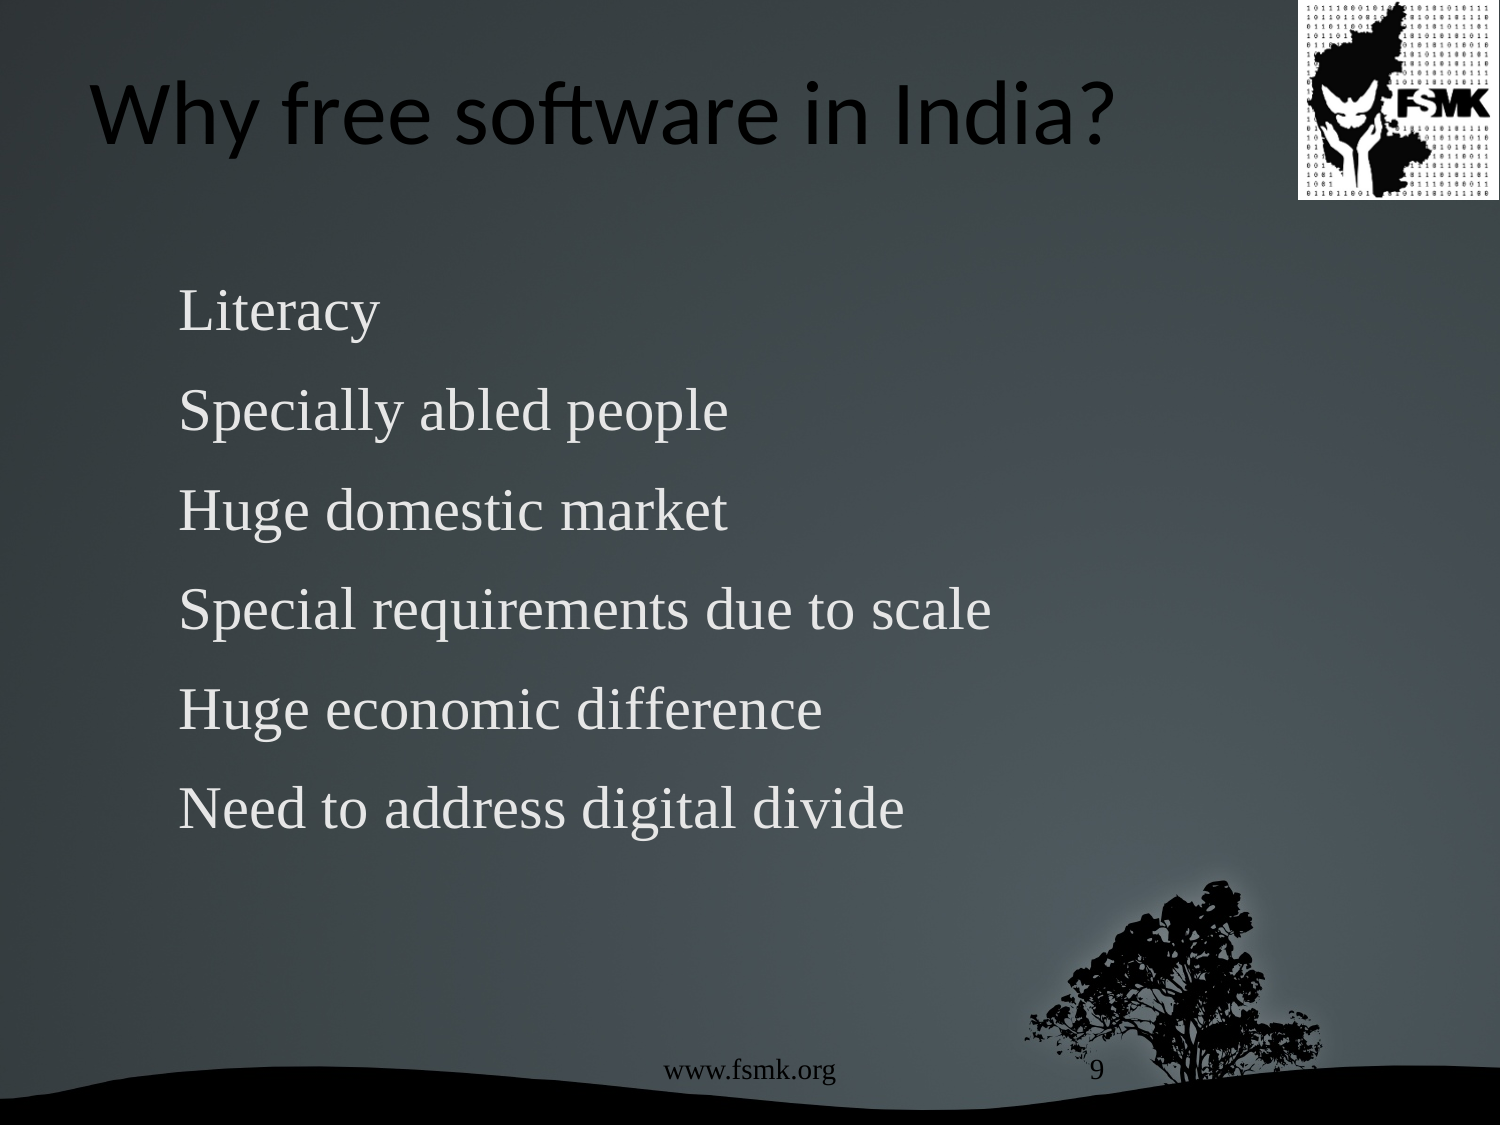

# Why free software in India?
Literacy
Specially abled people
Huge domestic market
Special requirements due to scale
Huge economic difference
Need to address digital divide
www.fsmk.org